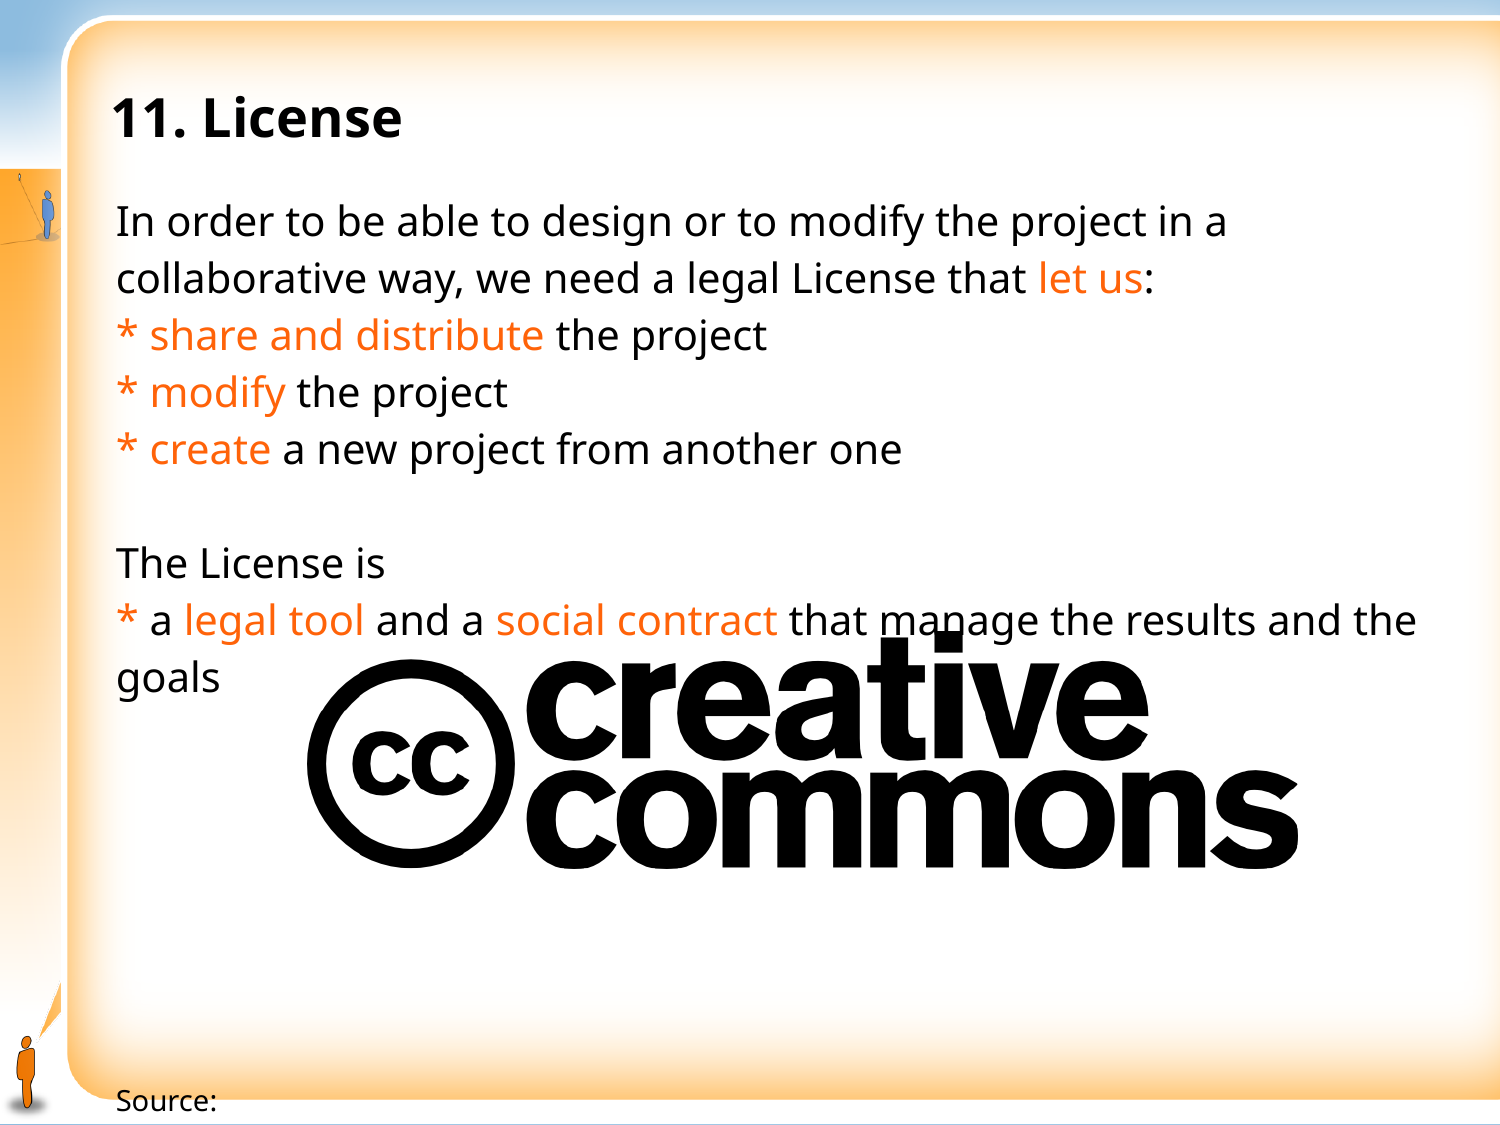

# 11. License
In order to be able to design or to modify the project in a collaborative way, we need a legal License that let us:
* share and distribute the project
* modify the project
* create a new project from another one
The License is
* a legal tool and a social contract that manage the results and the goals
Source:
http://en.wikipedia.org/wiki/Creative_commons
http://en.wikipedia.org/wiki/Public_domain
http://creativecommons.org/